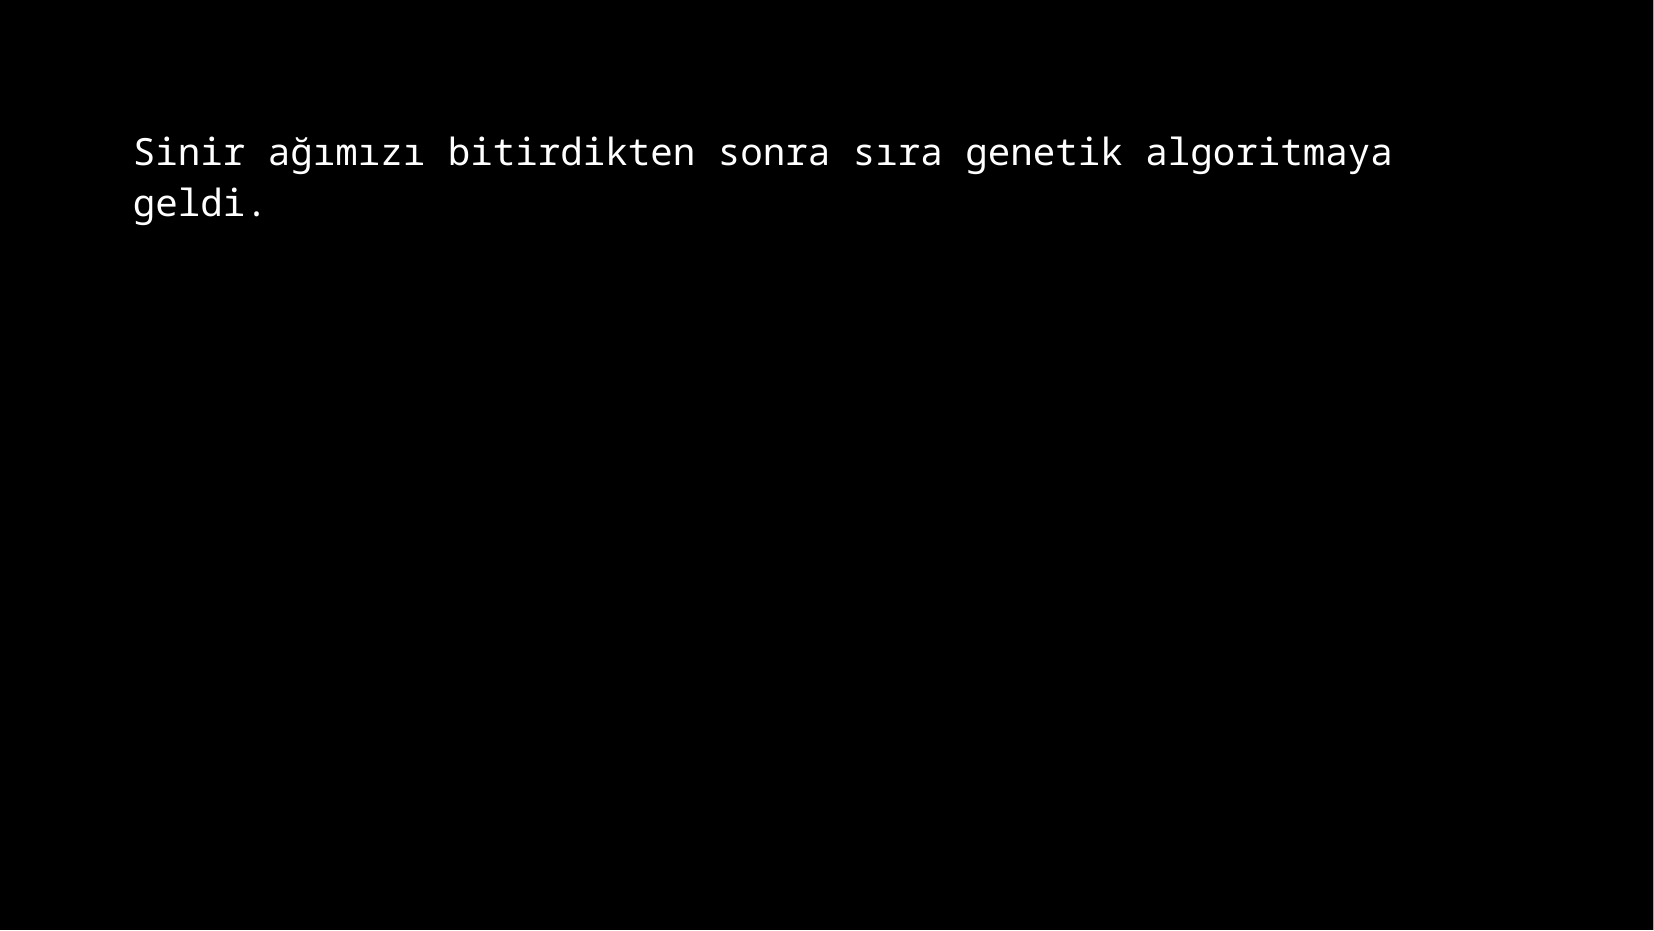

Sinir ağımızı bitirdikten sonra sıra genetik algoritmaya geldi.